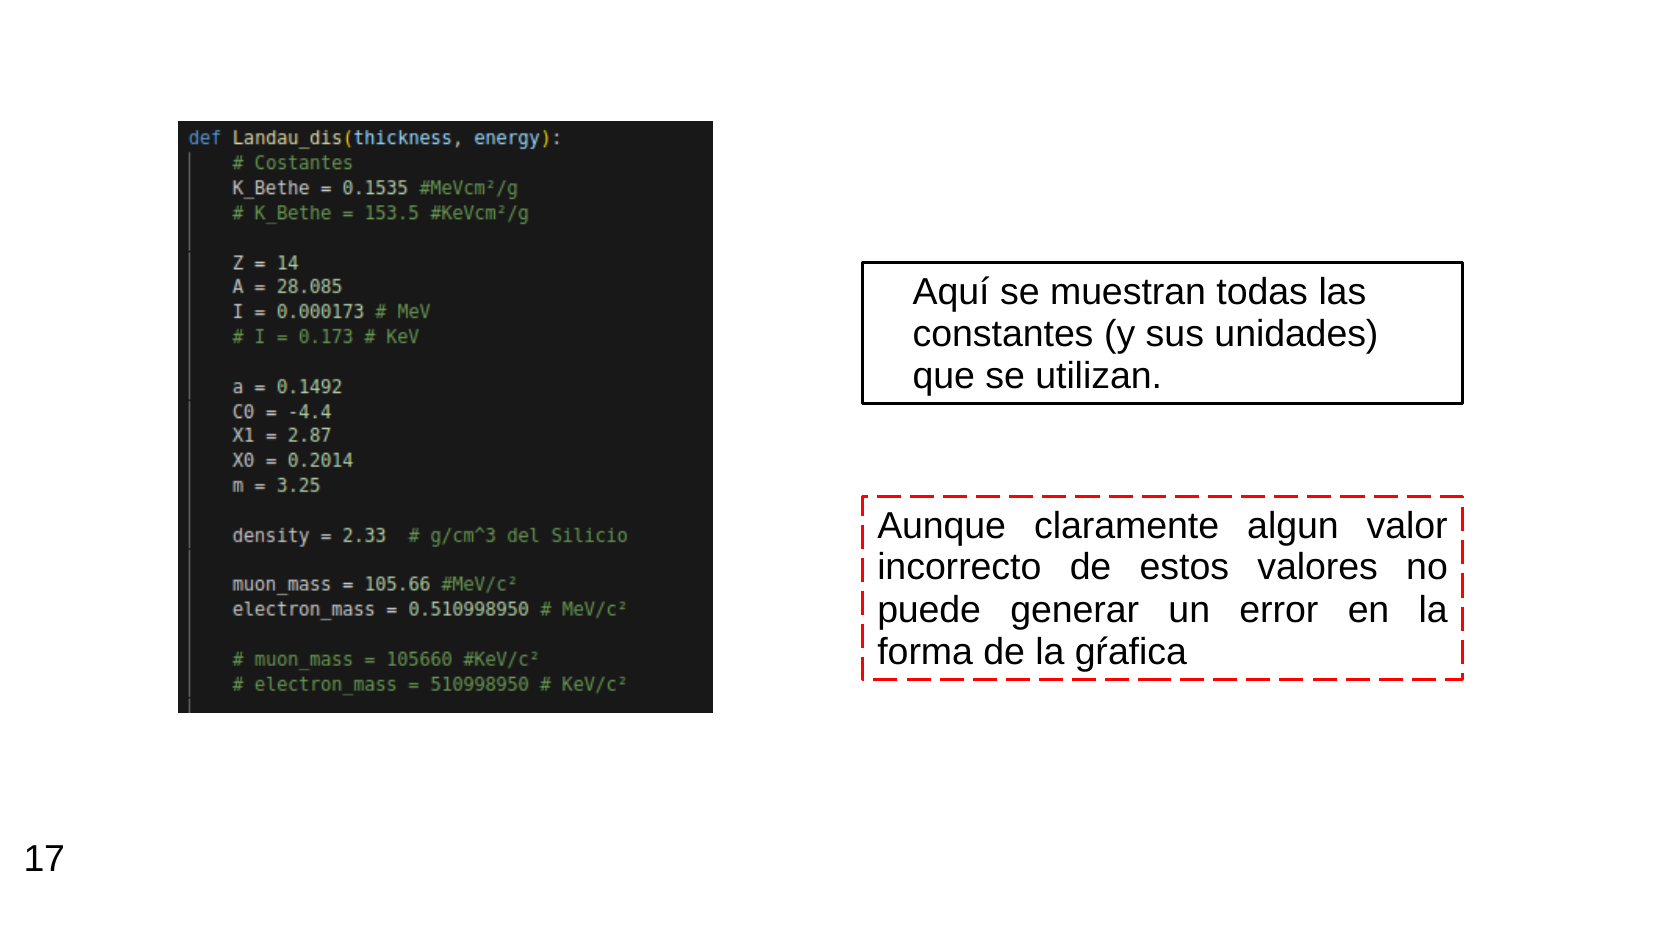

Aquí se muestran todas las constantes (y sus unidades) que se utilizan.
Aunque claramente algun valor incorrecto de estos valores no puede generar un error en la forma de la gŕafica